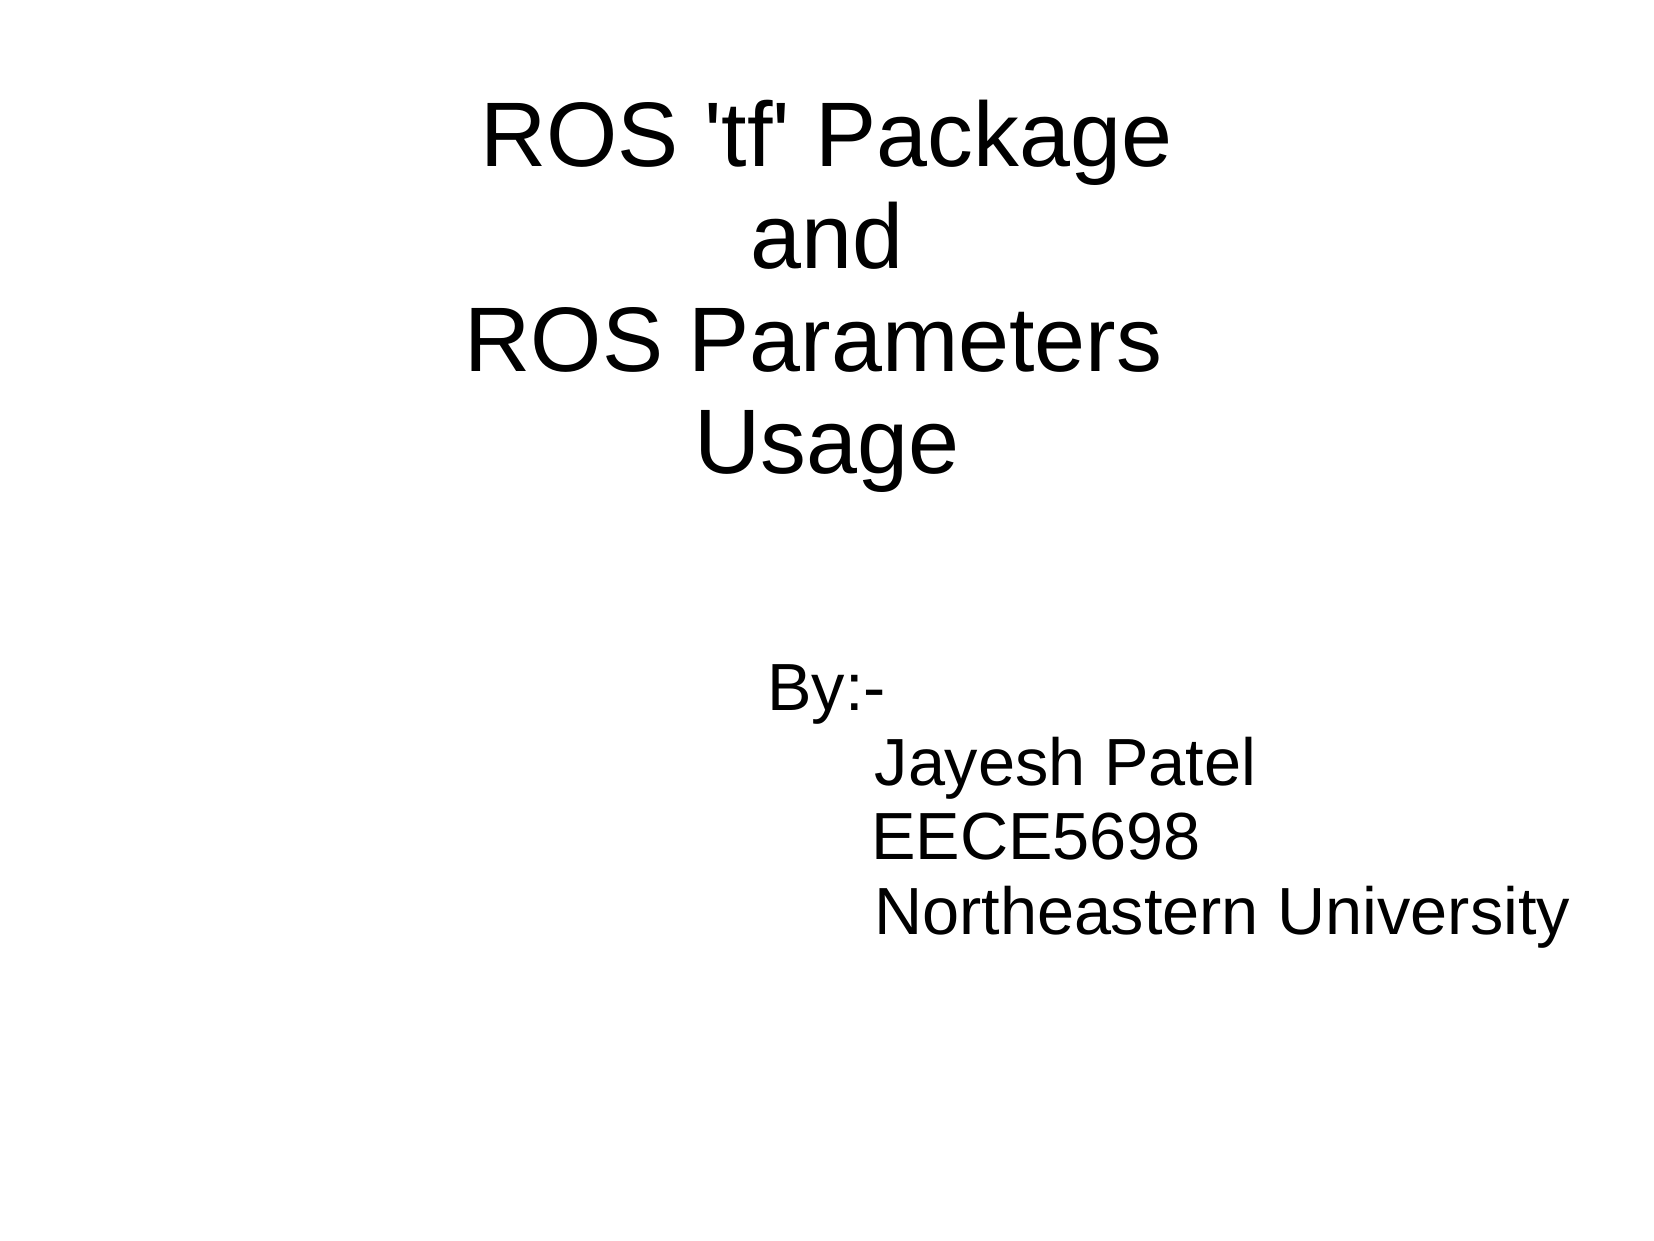

# ROS 'tf' Package and ROS Parameters Usage
By:-
Jayesh Patel
EECE5698
 Northeastern University